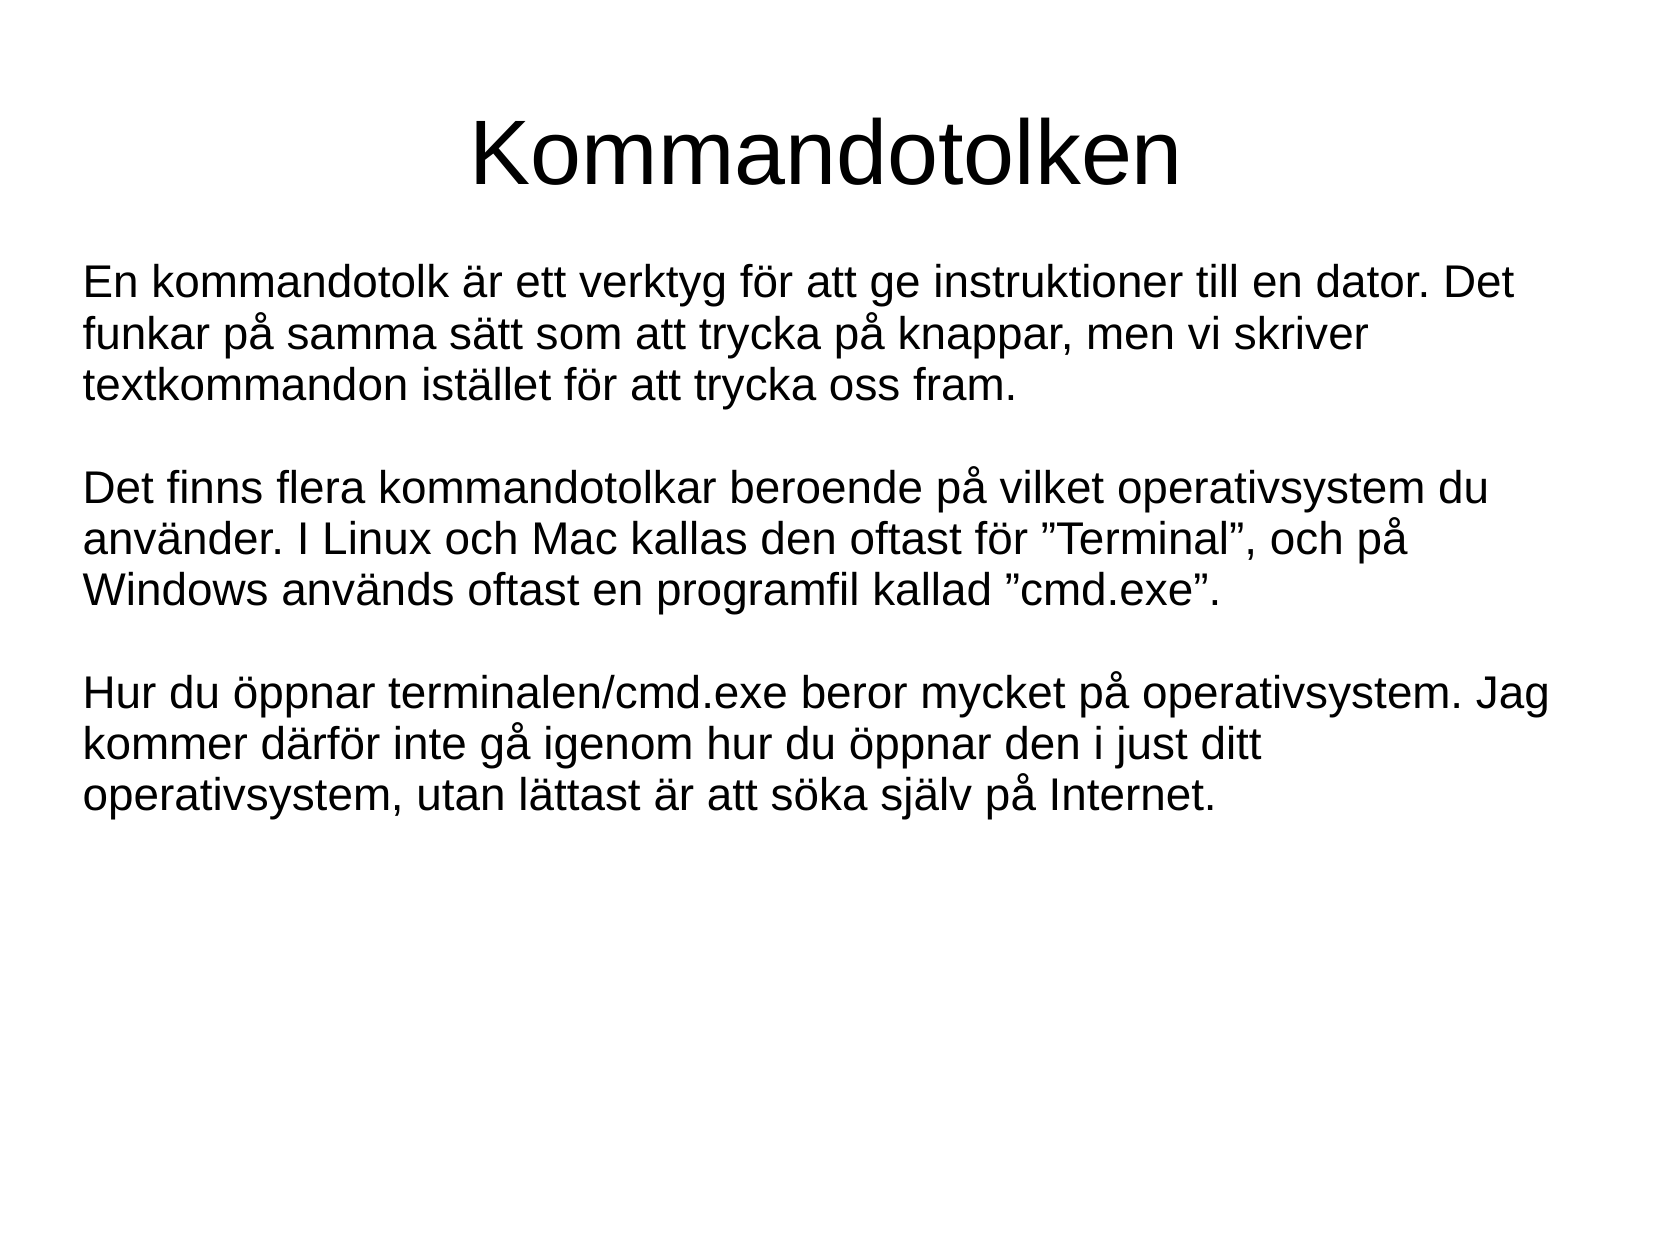

# Kommandotolken
En kommandotolk är ett verktyg för att ge instruktioner till en dator. Det funkar på samma sätt som att trycka på knappar, men vi skriver textkommandon istället för att trycka oss fram.
Det finns flera kommandotolkar beroende på vilket operativsystem du använder. I Linux och Mac kallas den oftast för ”Terminal”, och på Windows används oftast en programfil kallad ”cmd.exe”.
Hur du öppnar terminalen/cmd.exe beror mycket på operativsystem. Jag kommer därför inte gå igenom hur du öppnar den i just ditt operativsystem, utan lättast är att söka själv på Internet.